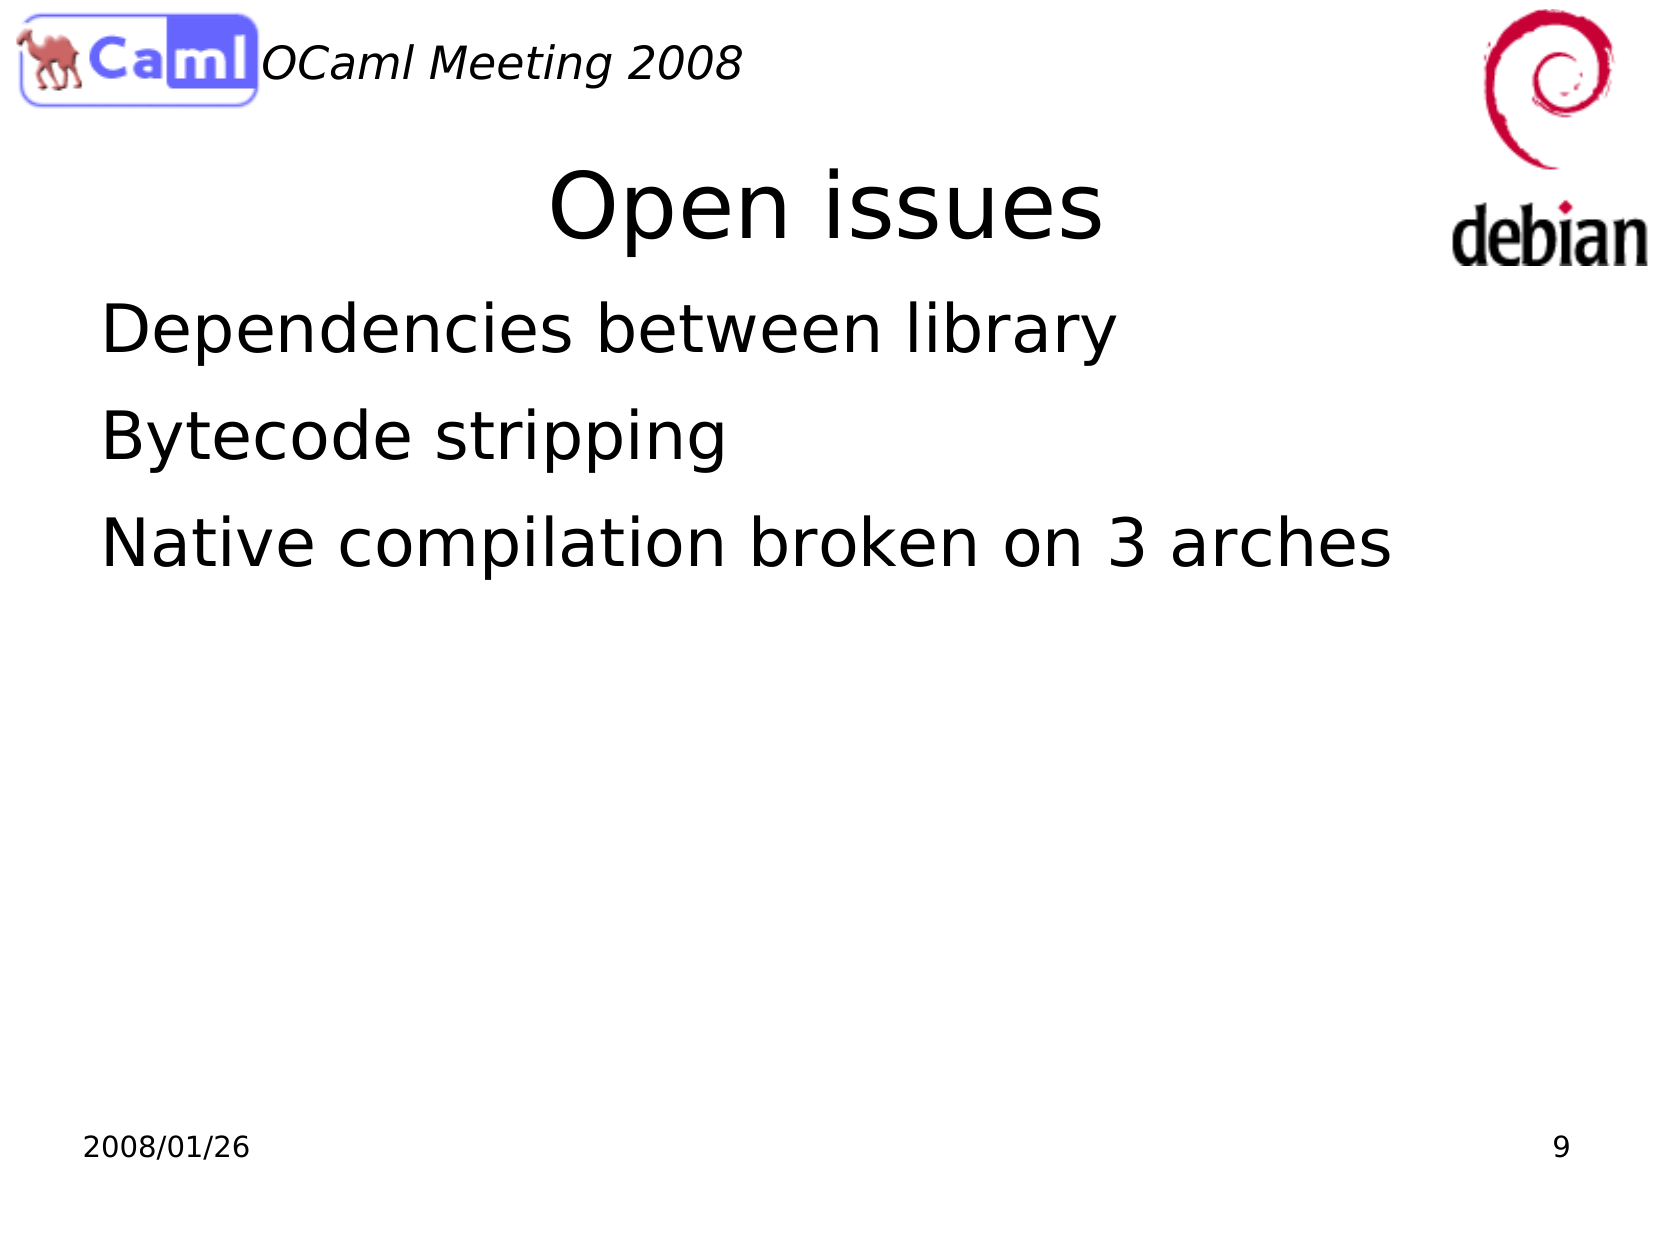

# Open issues
Dependencies between library
Bytecode stripping
Native compilation broken on 3 arches
2008/01/26
9